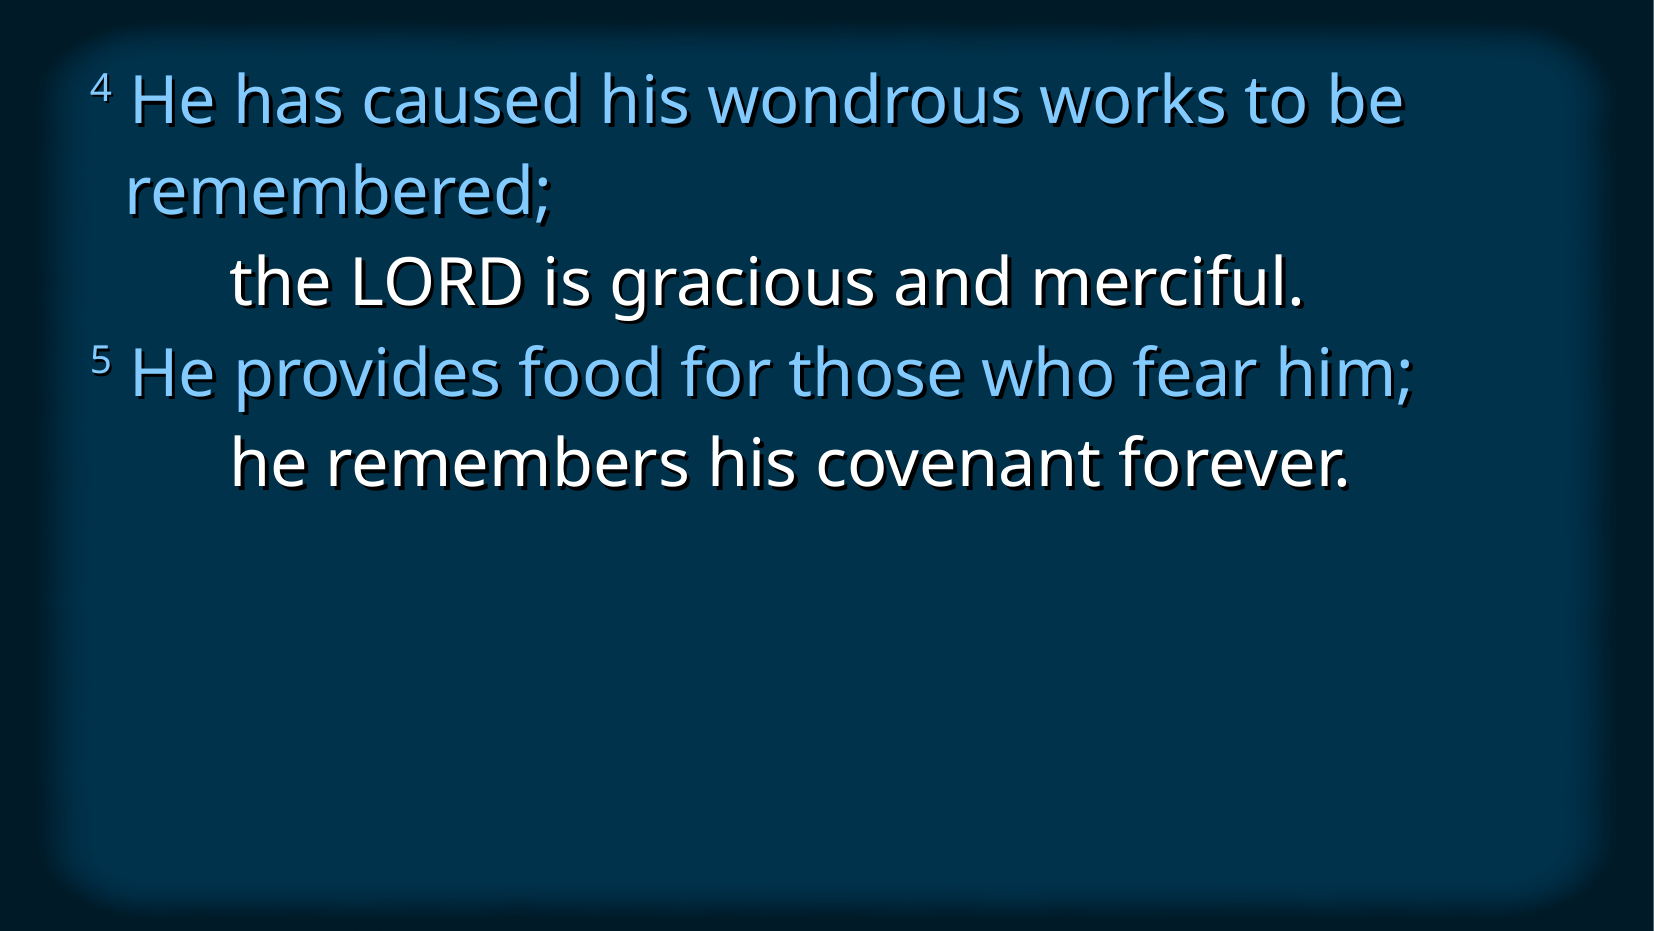

4 He has caused his wondrous works to be
 remembered;
 the LORD is gracious and merciful.
5 He provides food for those who fear him;
 he remembers his covenant forever.